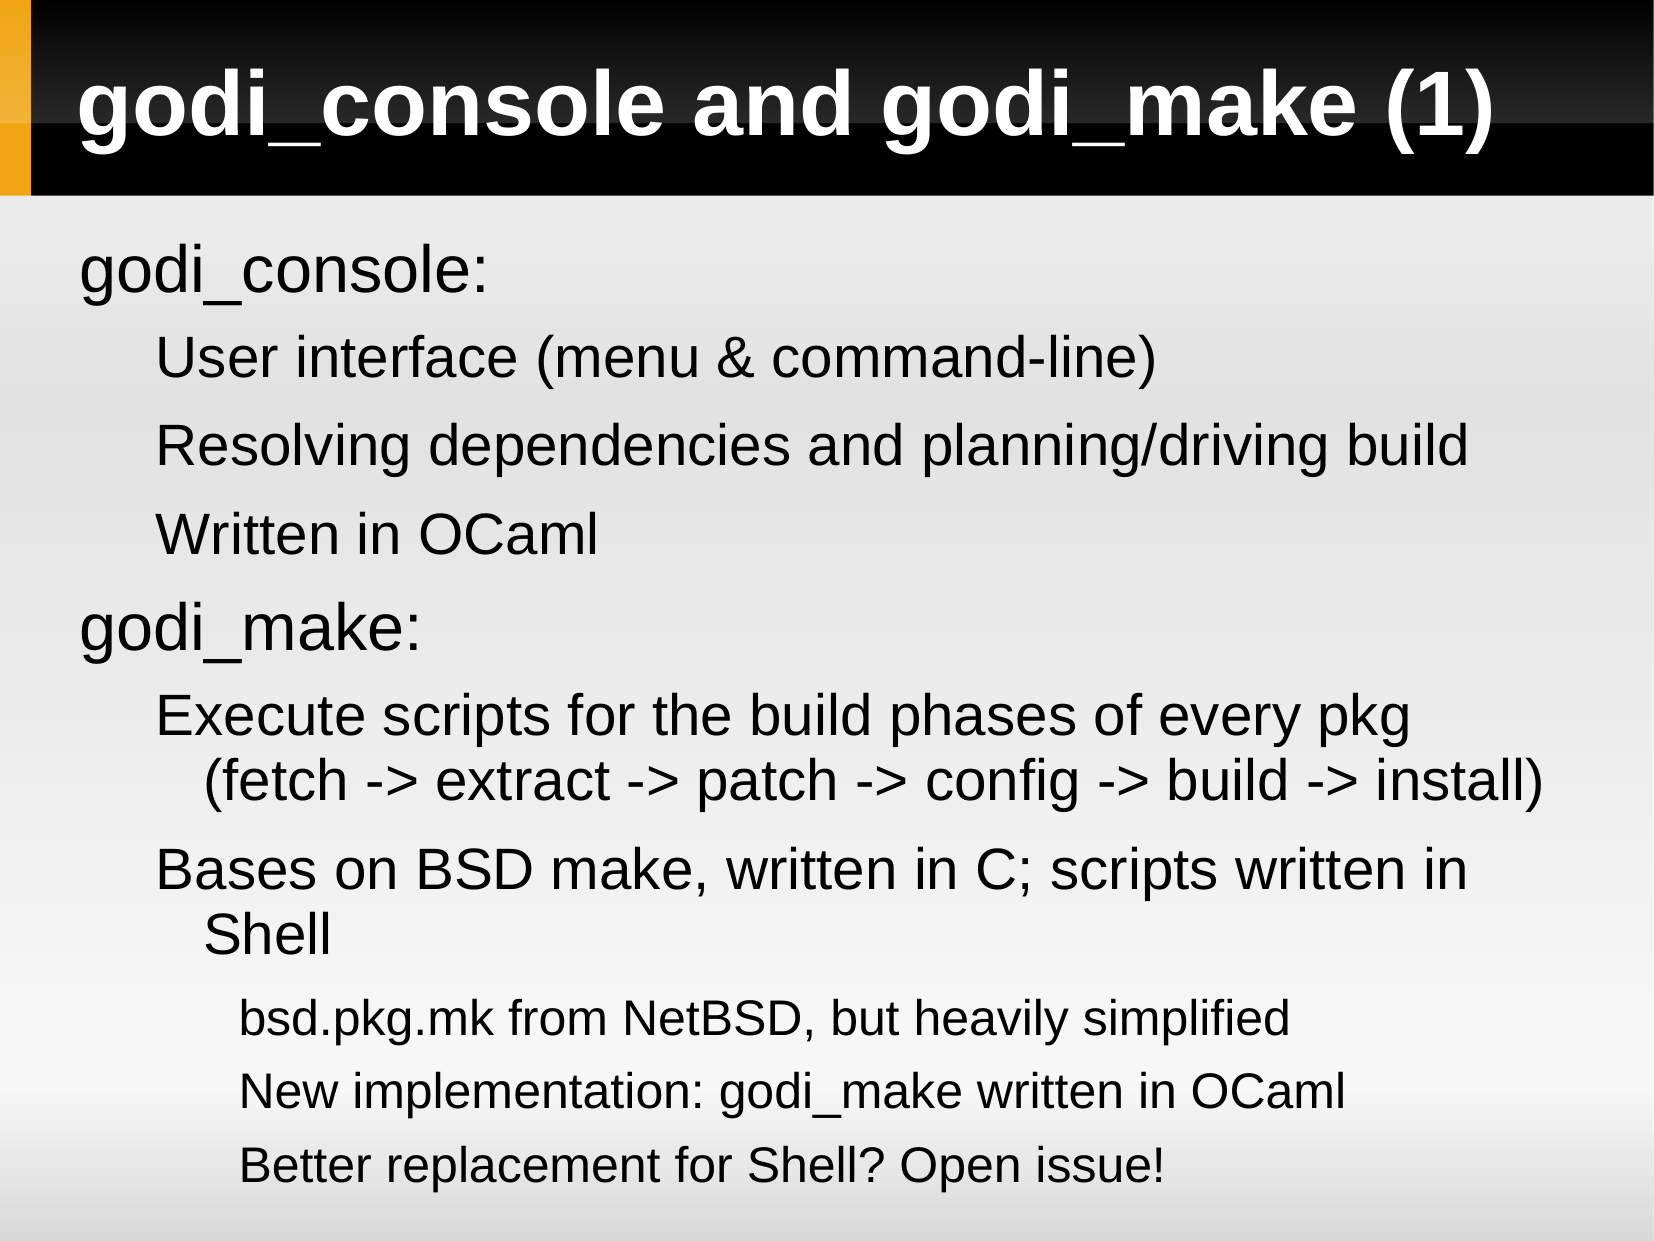

# godi_console and godi_make (1)
godi_console:
User interface (menu & command-line)
Resolving dependencies and planning/driving build
Written in OCaml
godi_make:
Execute scripts for the build phases of every pkg (fetch -> extract -> patch -> config -> build -> install)
Bases on BSD make, written in C; scripts written in Shell
bsd.pkg.mk from NetBSD, but heavily simplified
New implementation: godi_make written in OCaml
Better replacement for Shell? Open issue!